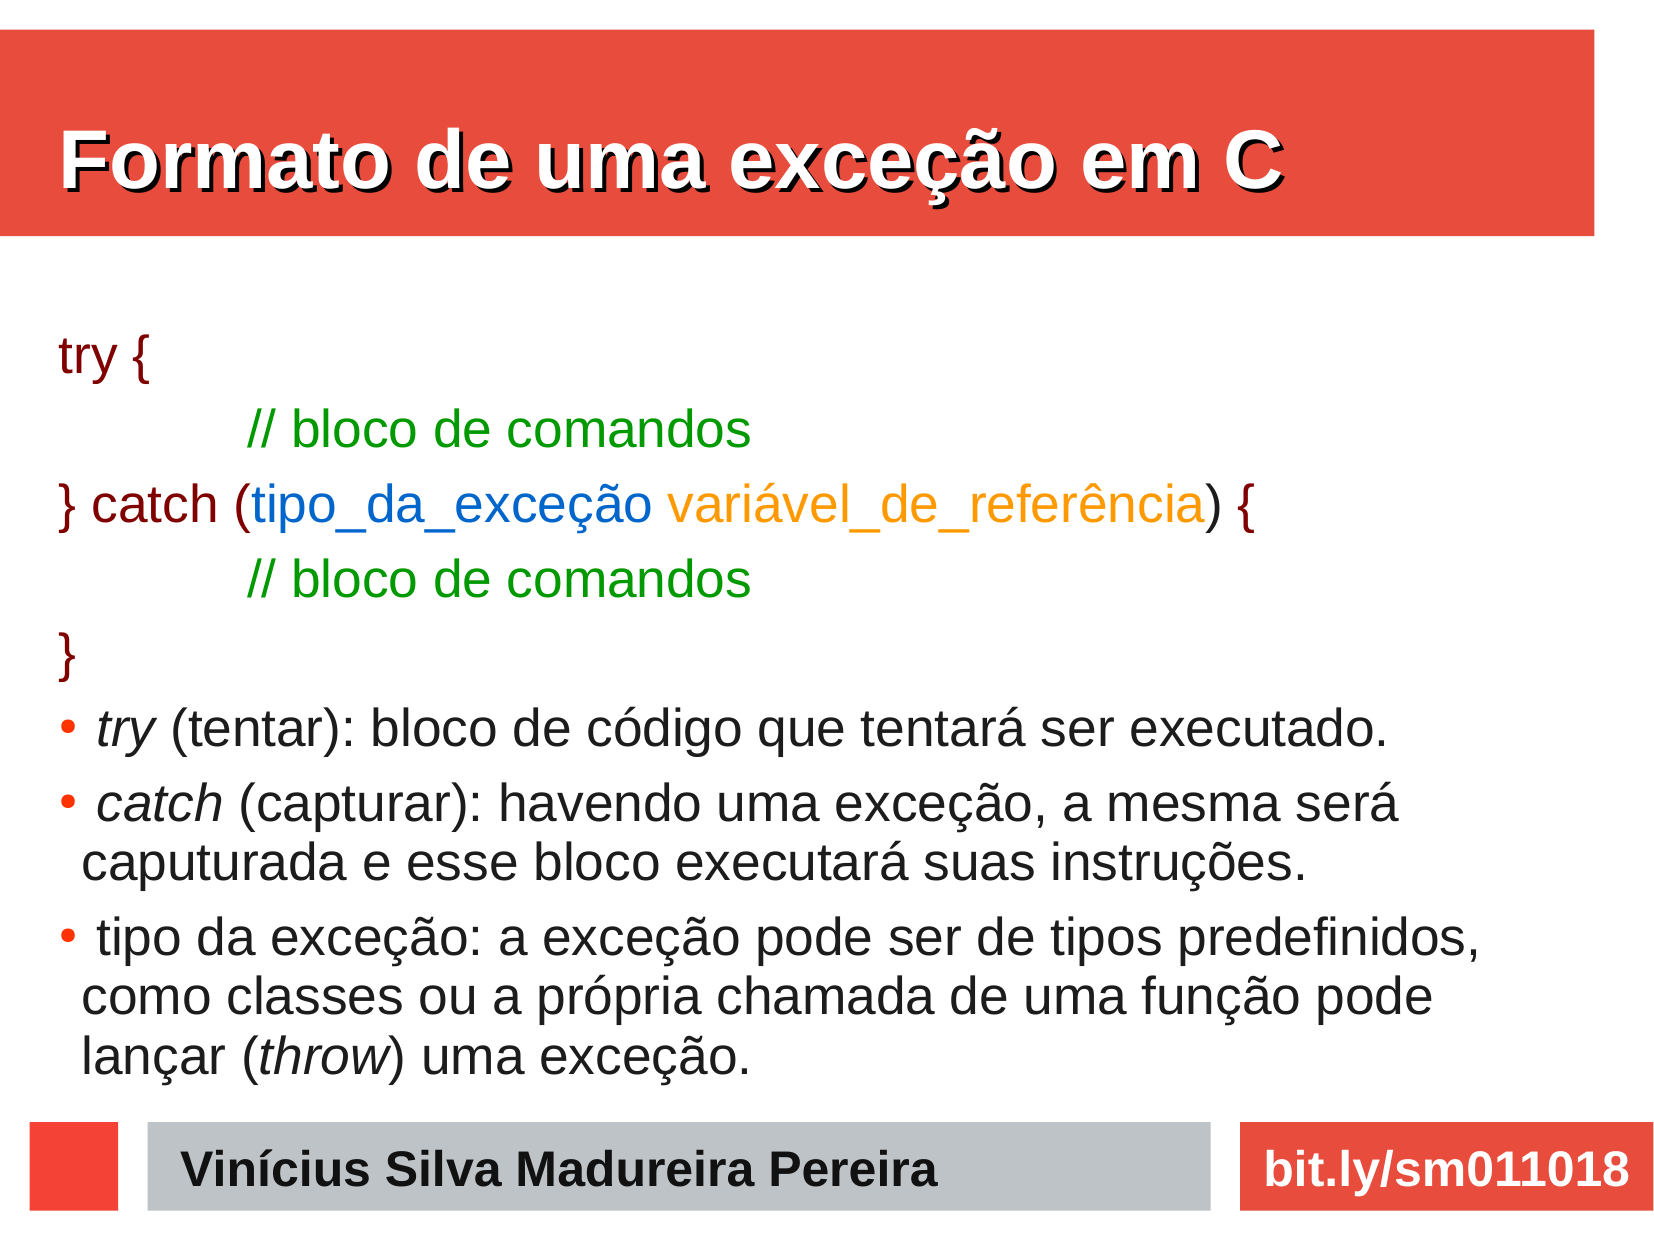

# Formato de uma exceção em C
try {
// bloco de comandos
} catch (tipo_da_exceção variável_de_referência) {
// bloco de comandos
}
 try (tentar): bloco de código que tentará ser executado.
 catch (capturar): havendo uma exceção, a mesma será caputurada e esse bloco executará suas instruções.
 tipo da exceção: a exceção pode ser de tipos predefinidos, como classes ou a própria chamada de uma função pode lançar (throw) uma exceção.
Vinícius Silva Madureira Pereira
bit.ly/sm011018